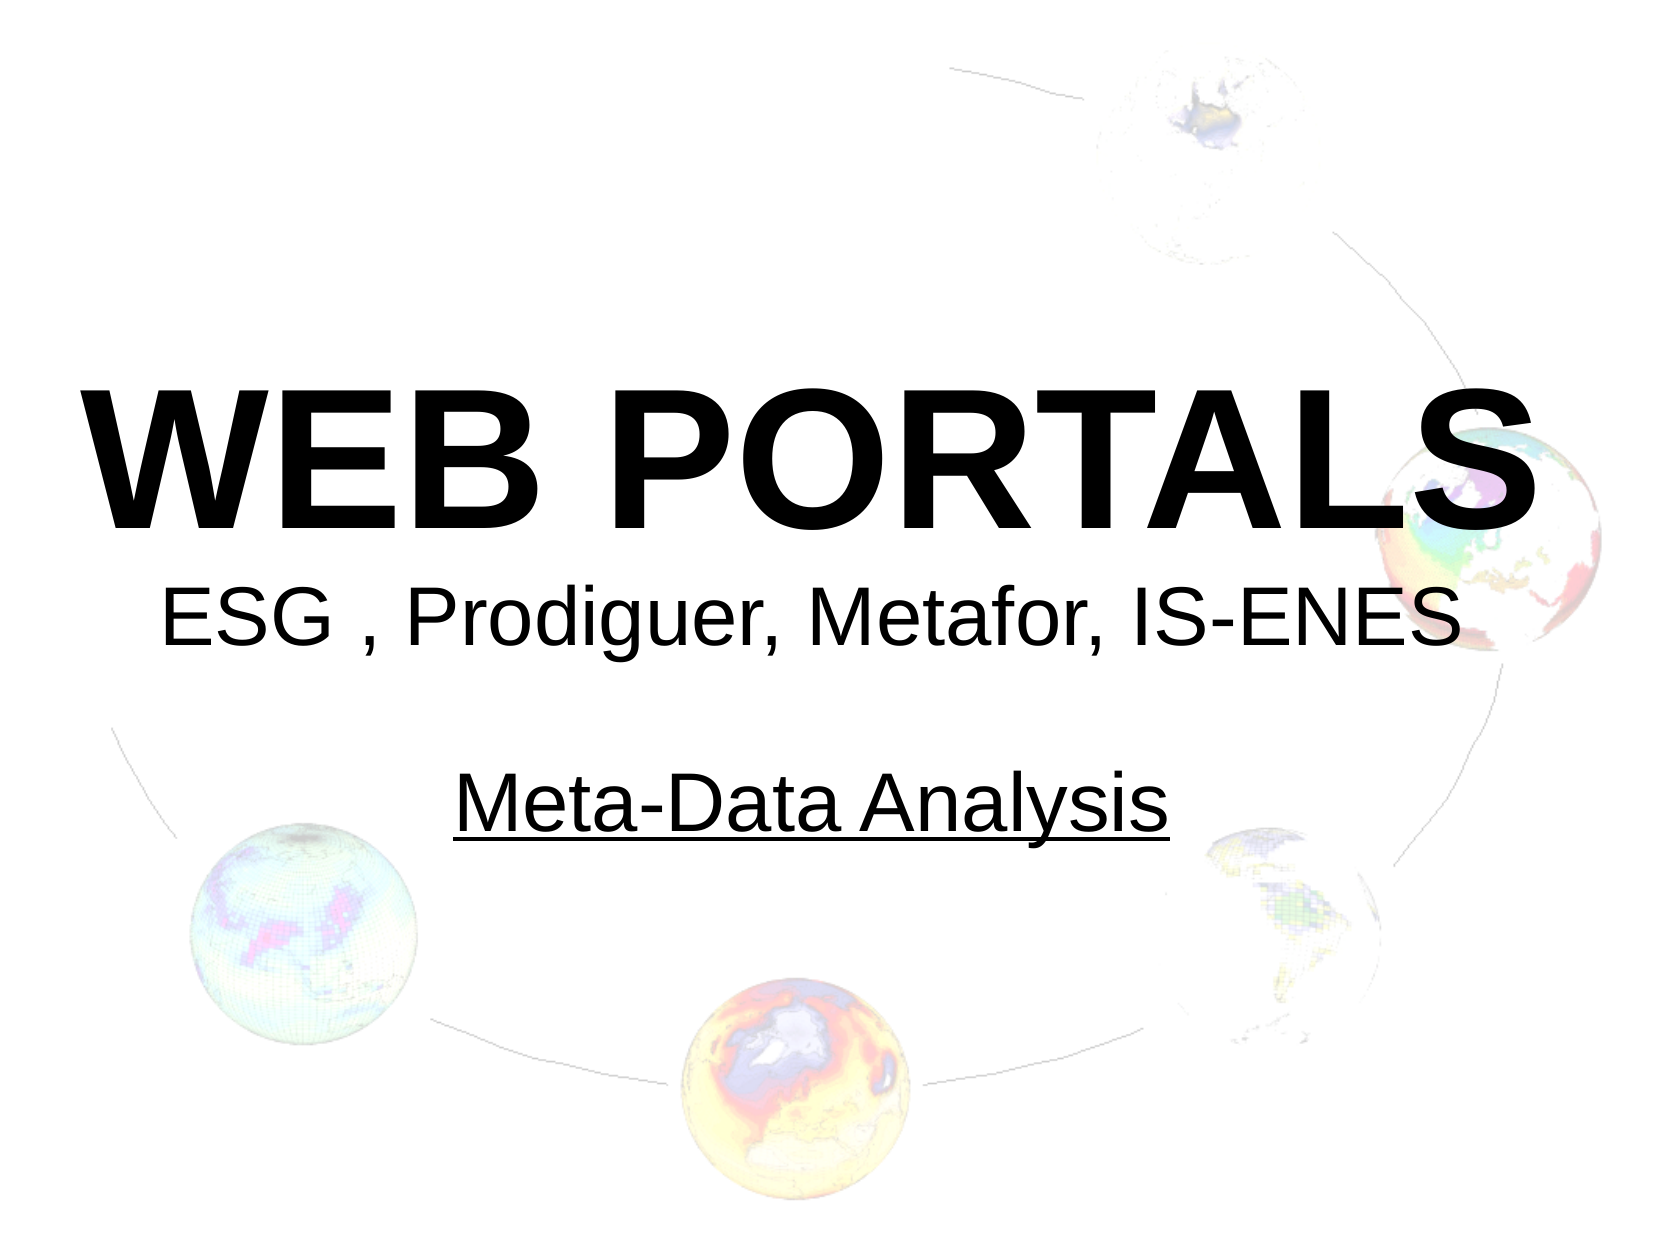

# WEB PORTALS ESG , Prodiguer, Metafor, IS-ENES Meta-Data Analysis